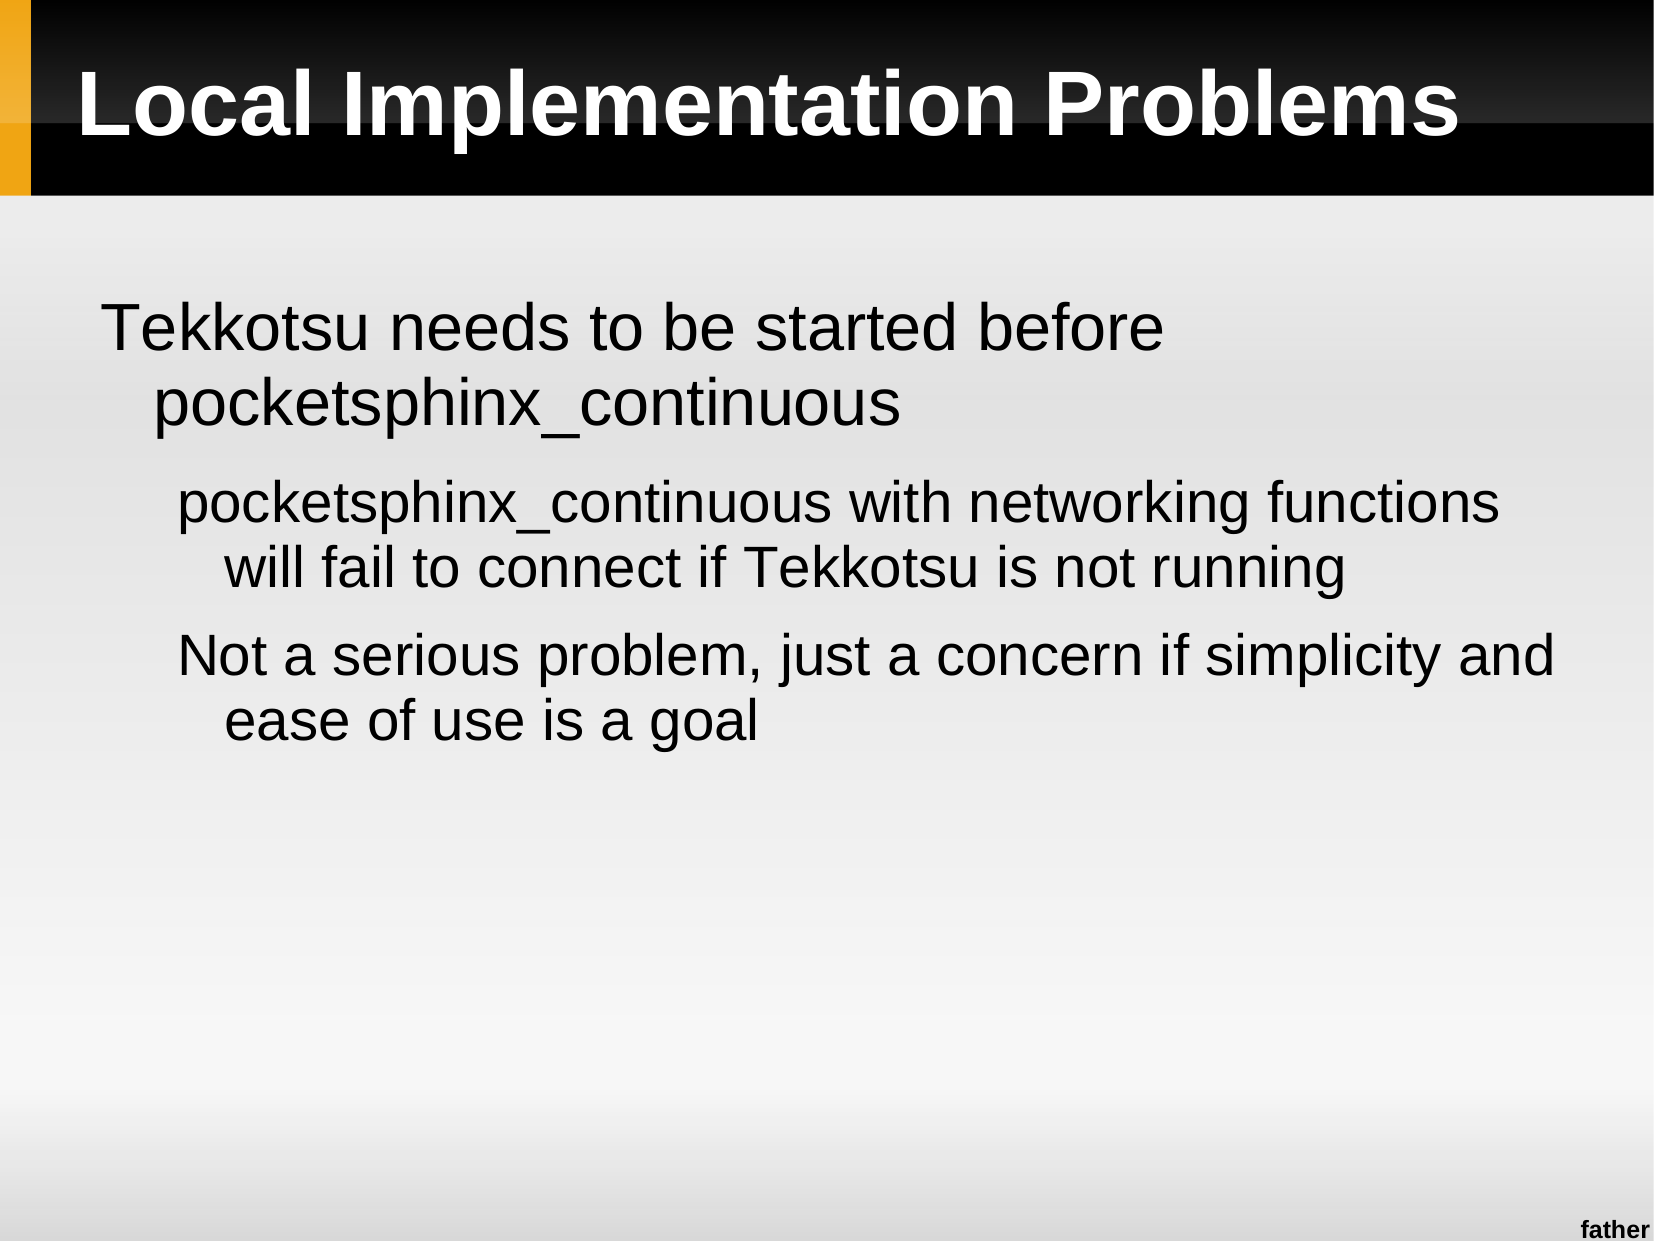

# Local Implementation Problems
Tekkotsu needs to be started before pocketsphinx_continuous
pocketsphinx_continuous with networking functions will fail to connect if Tekkotsu is not running
Not a serious problem, just a concern if simplicity and ease of use is a goal
father